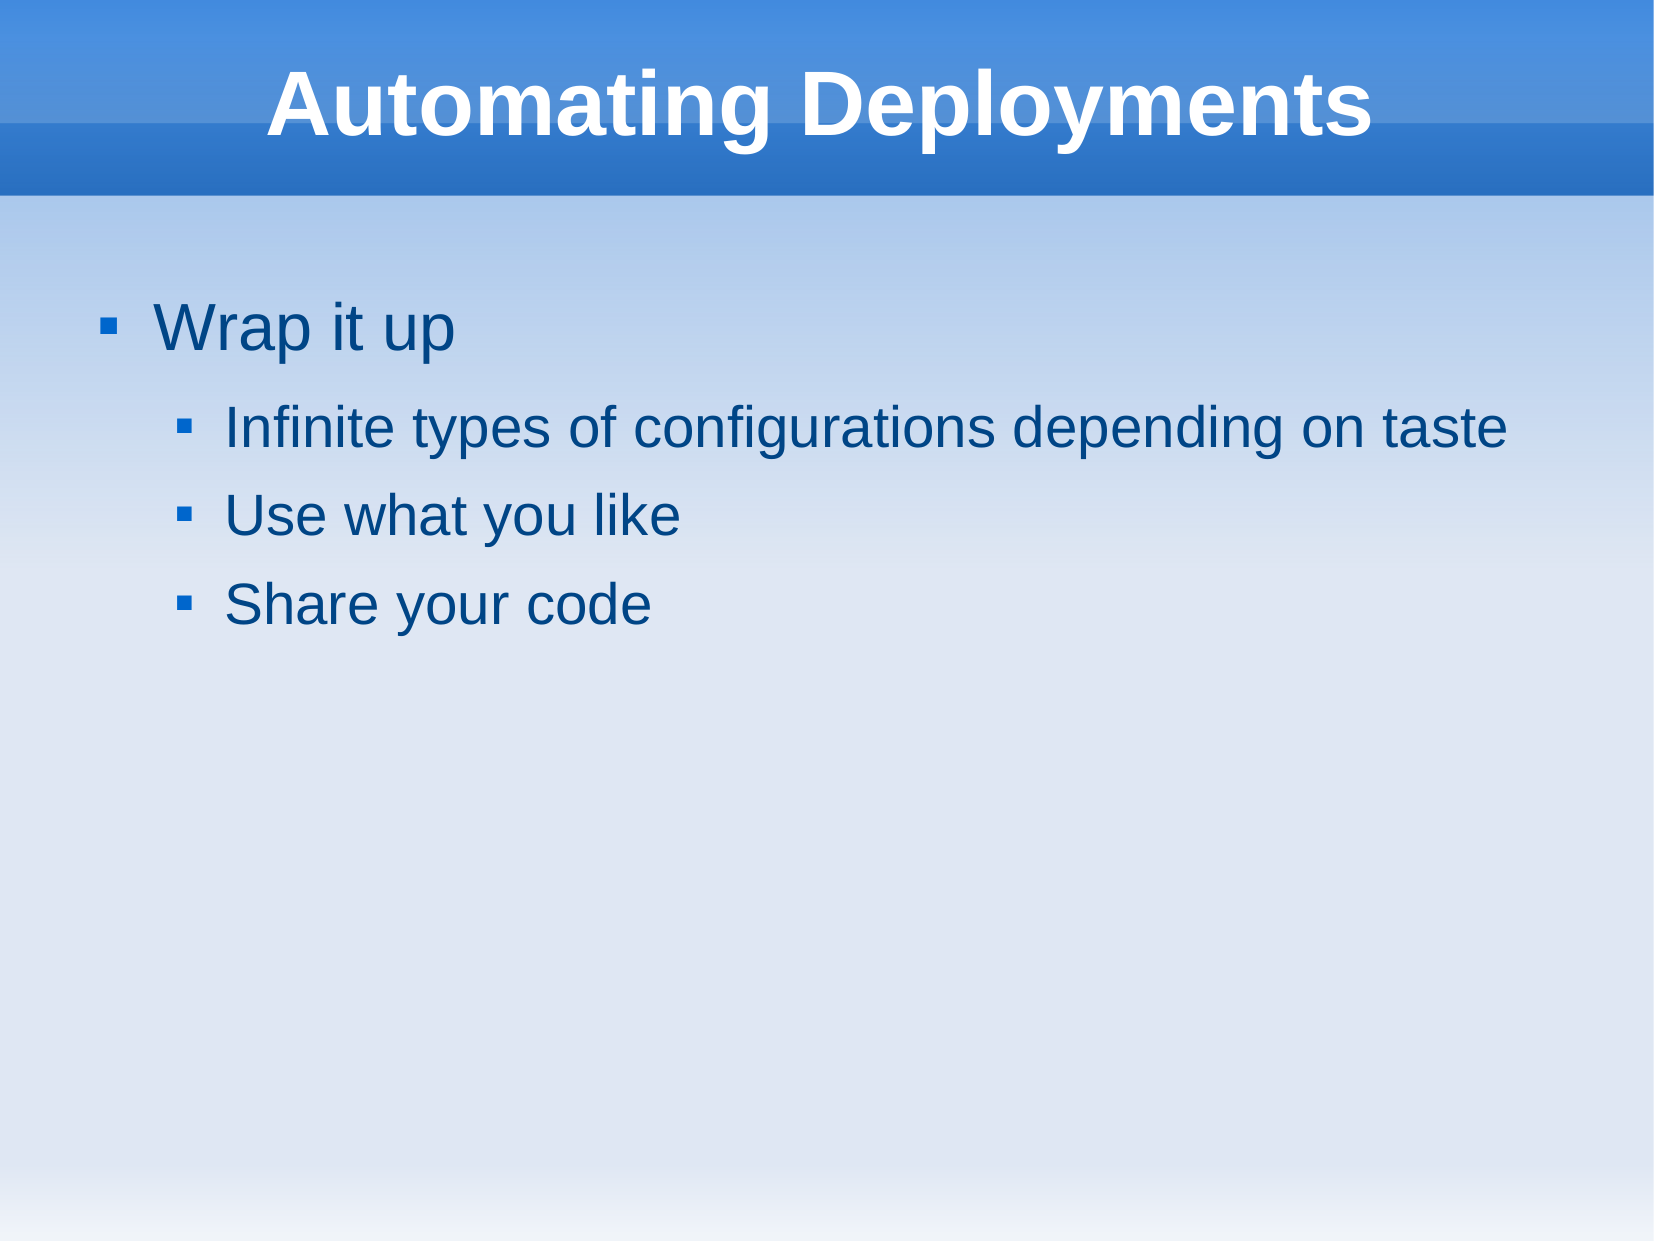

# Automating Deployments
Wrap it up
Infinite types of configurations depending on taste
Use what you like
Share your code